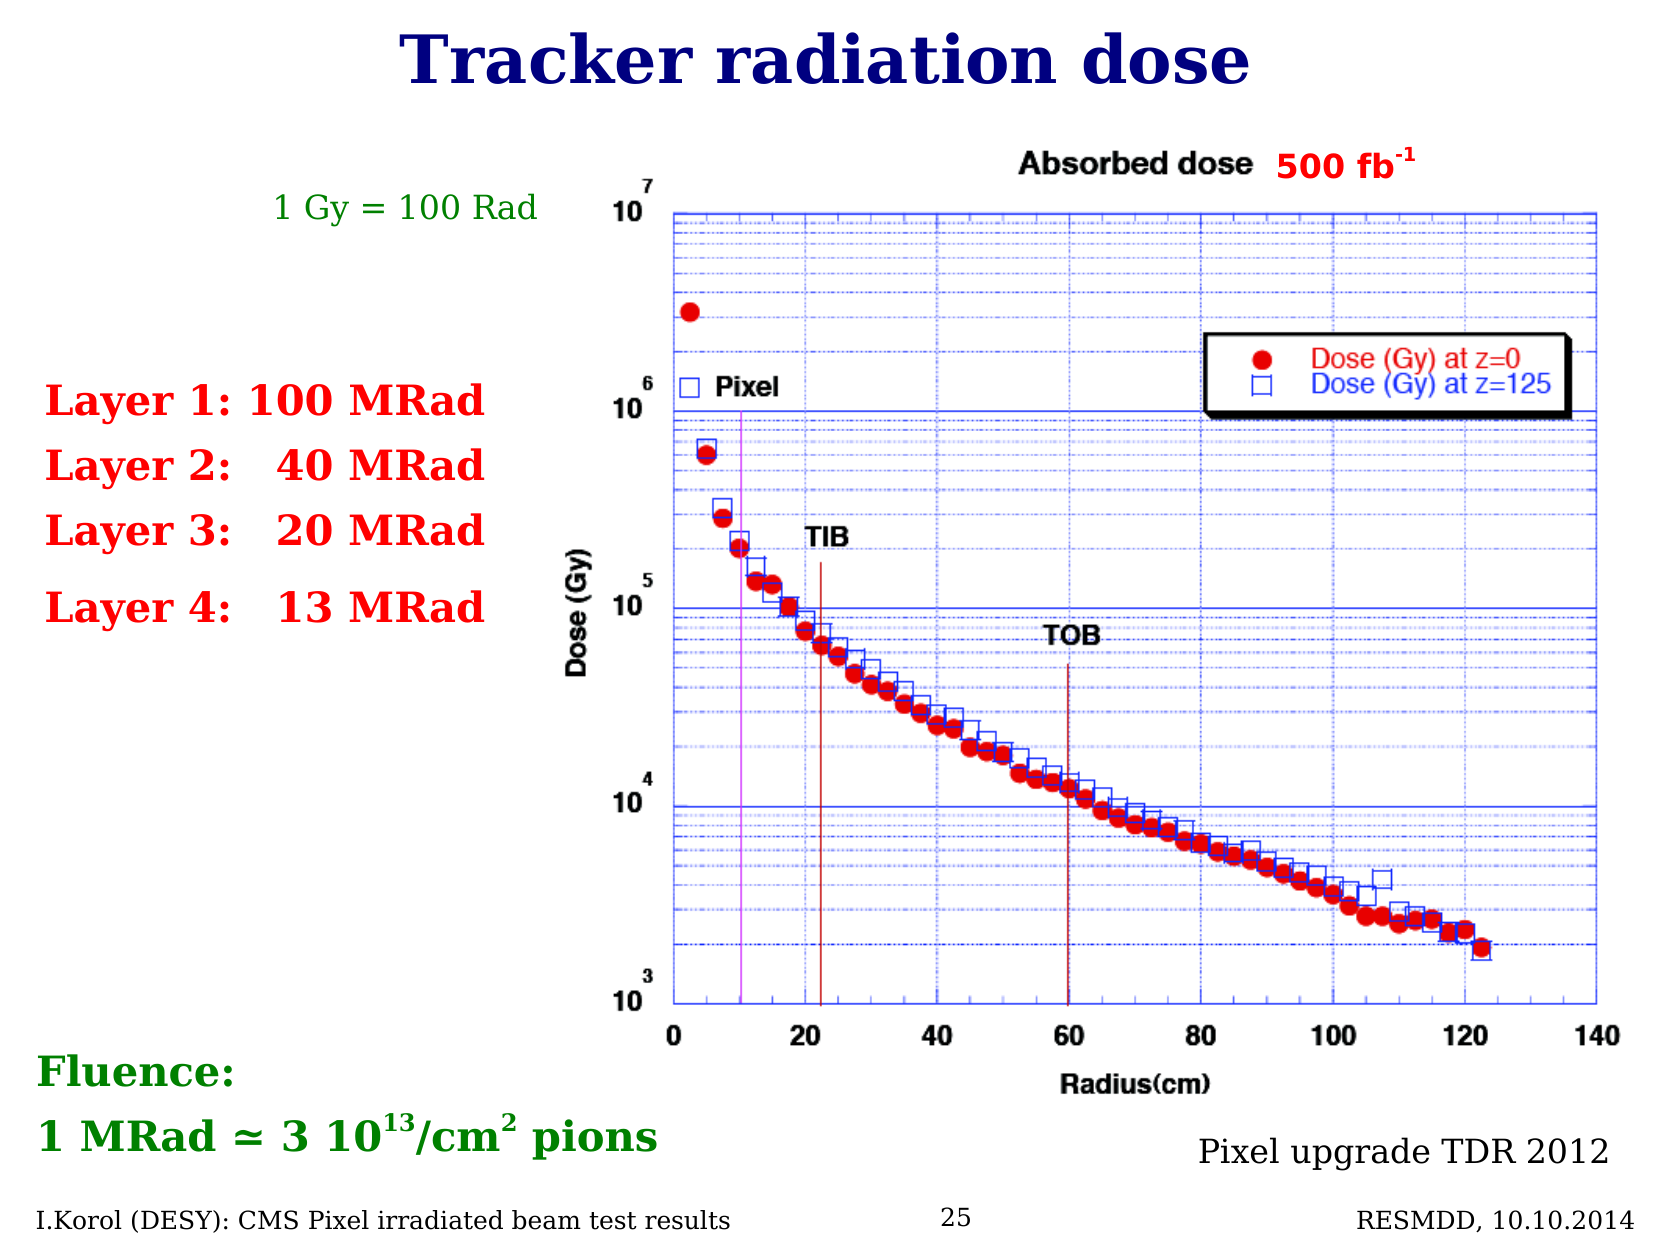

# Tracker radiation dose
500 fb-1
1 Gy = 100 Rad
Layer 1: 100 MRad
Layer 2: 40 MRad
Layer 3: 20 MRad
Layer 4: 13 MRad
Fluence:
1 MRad ≃ 3 1013/cm2 pions
Pixel upgrade TDR 2012